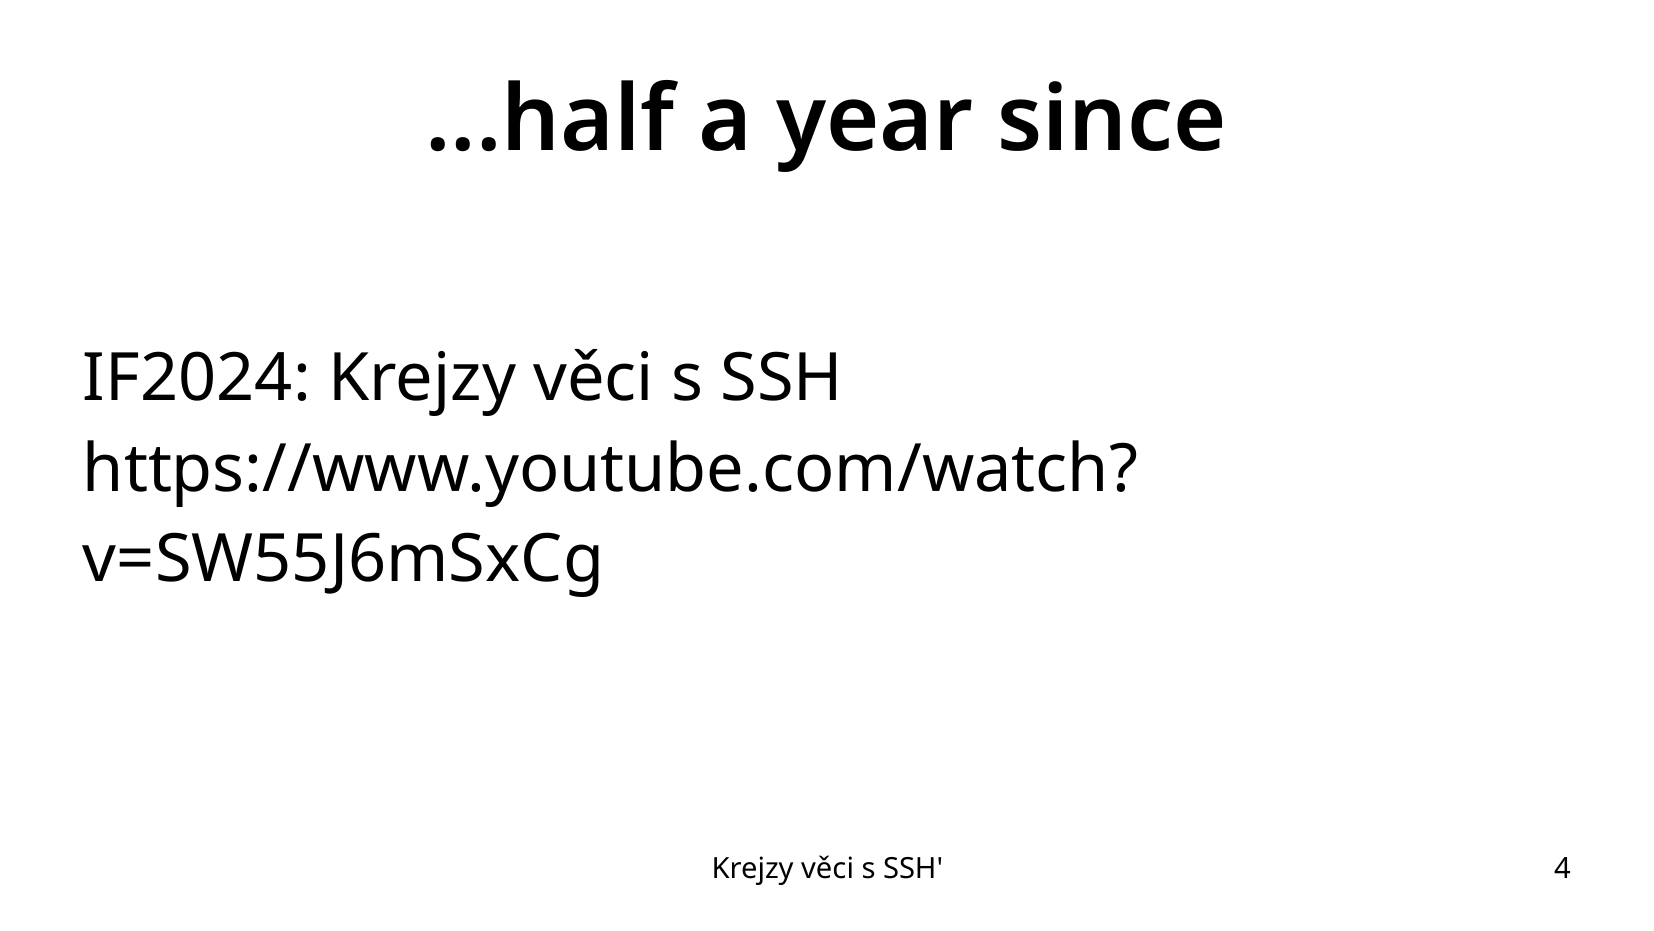

# ...half a year since
IF2024: Krejzy věci s SSH
https://www.youtube.com/watch?v=SW55J6mSxCg
Krejzy věci s SSH'
4